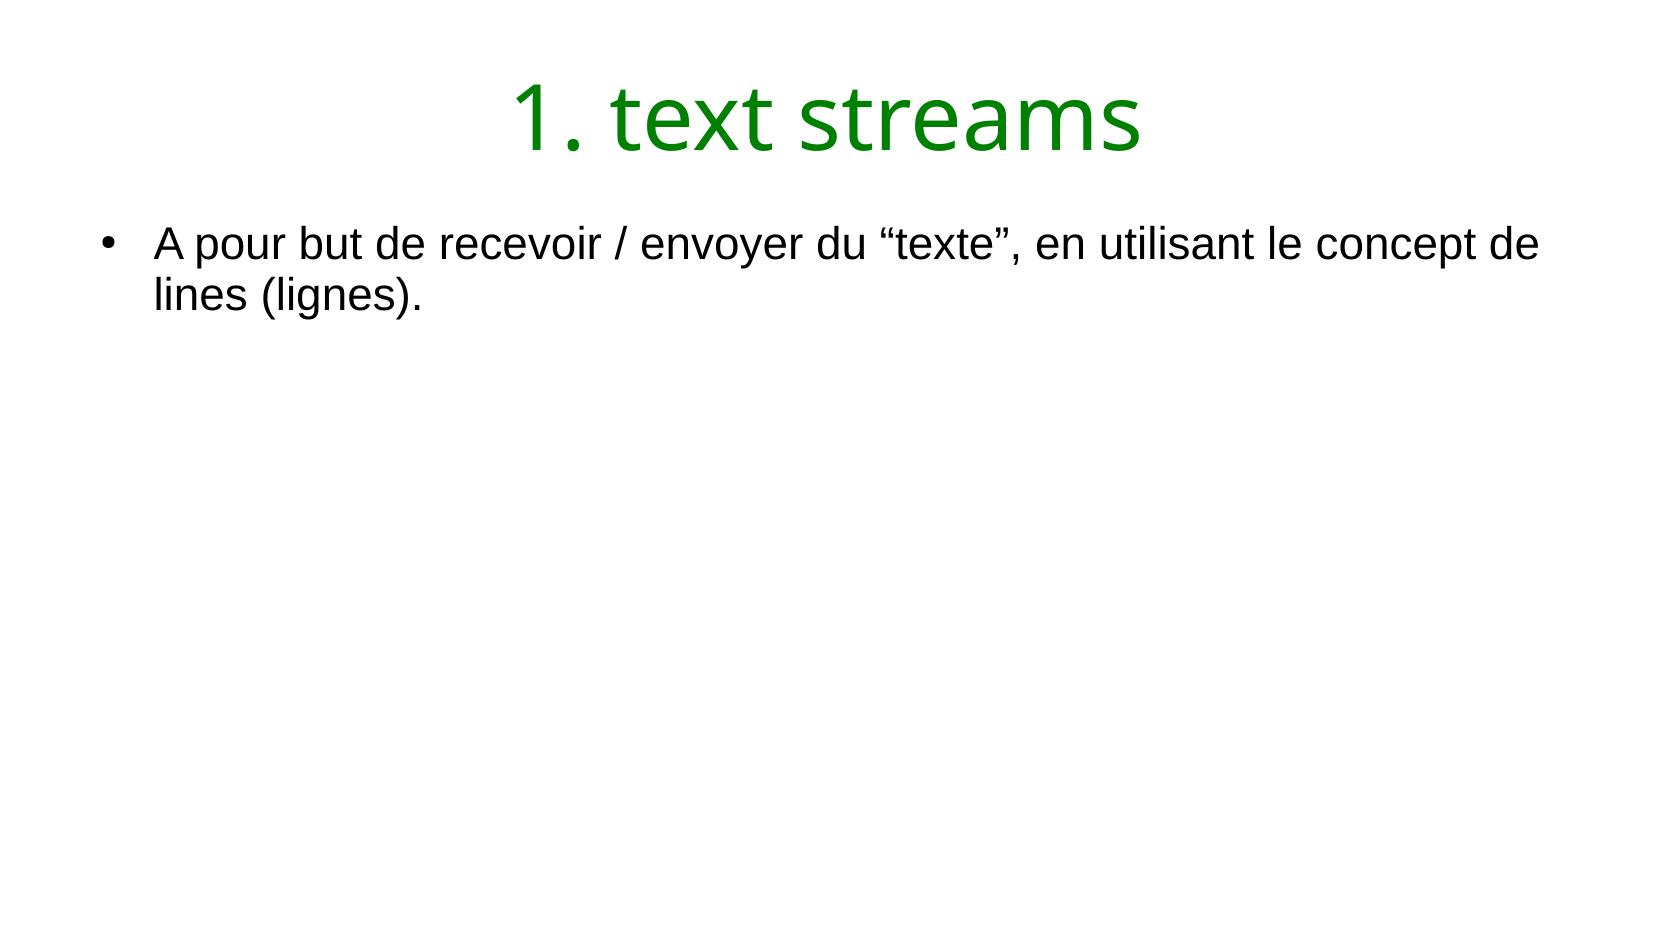

# 1. text streams
A pour but de recevoir / envoyer du “texte”, en utilisant le concept de lines (lignes).